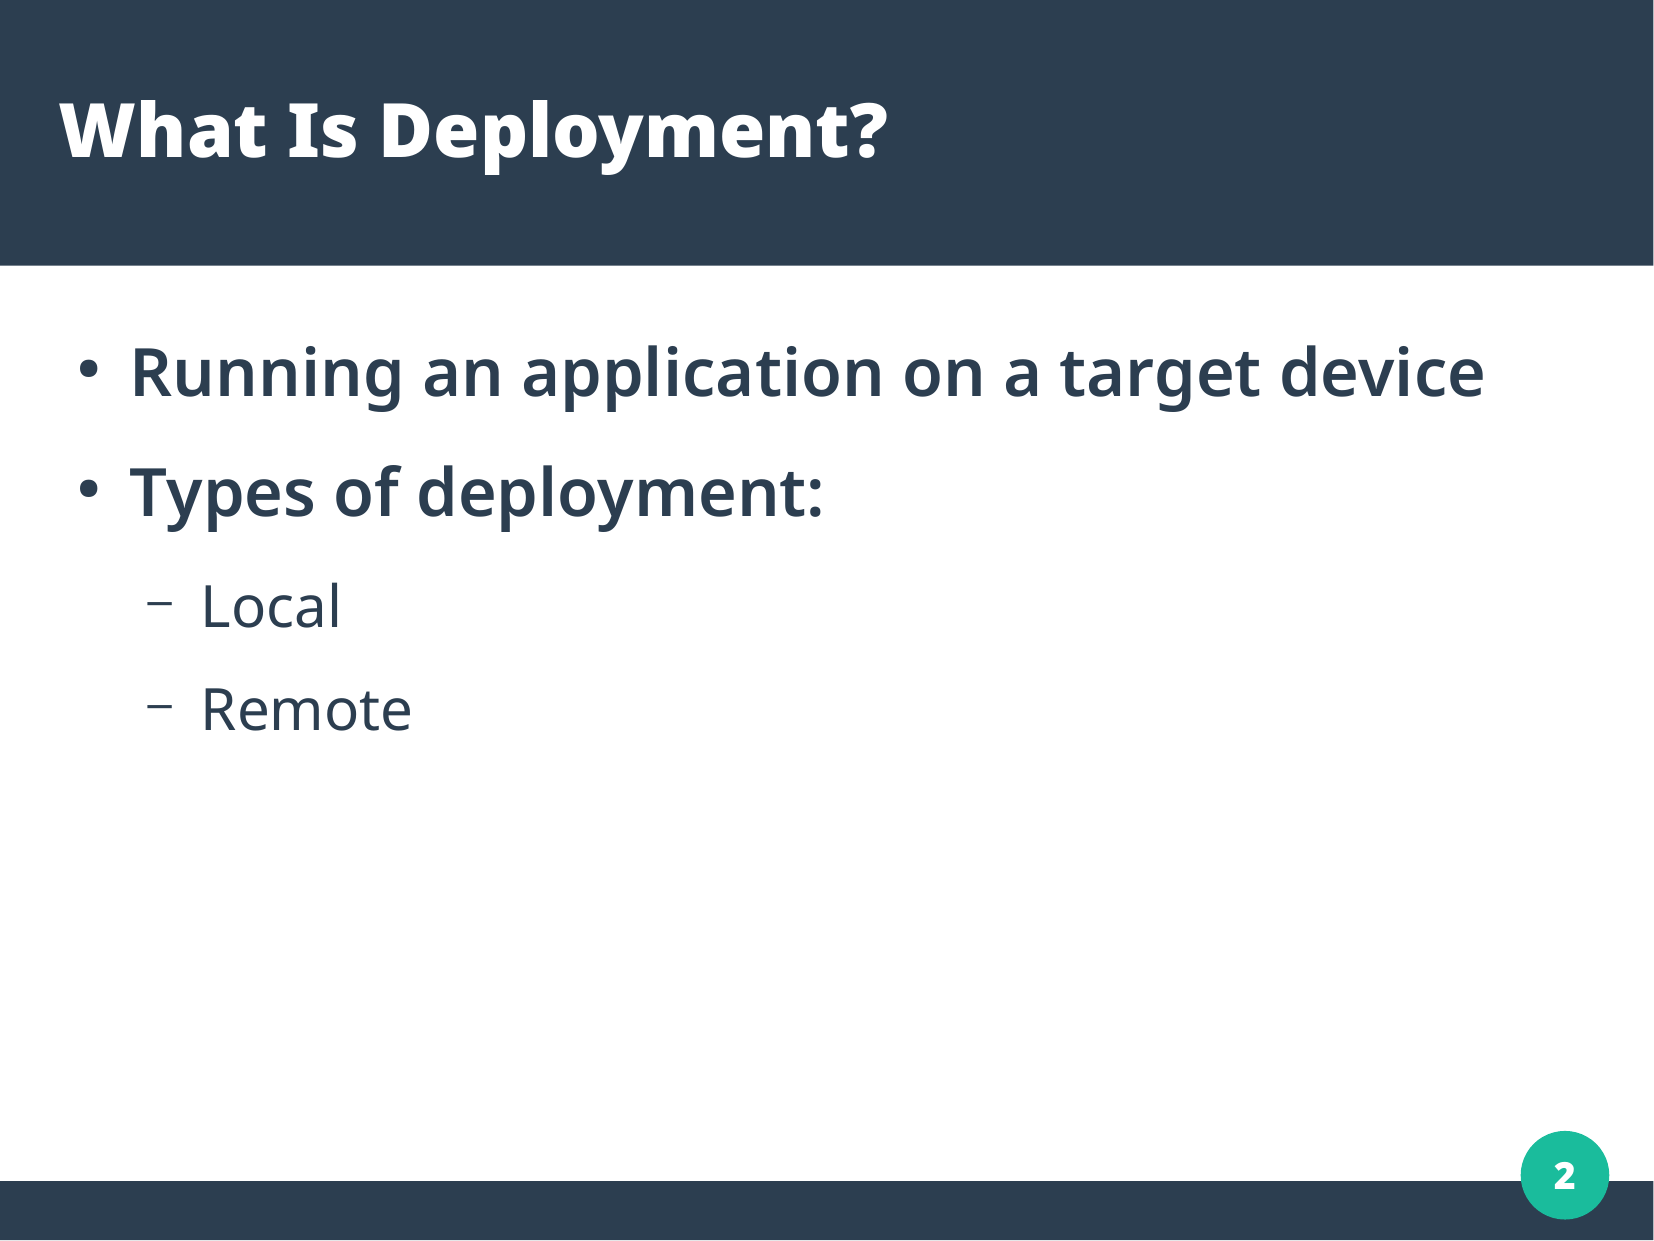

# What Is Deployment?
Running an application on a target device
Types of deployment:
Local
Remote
2